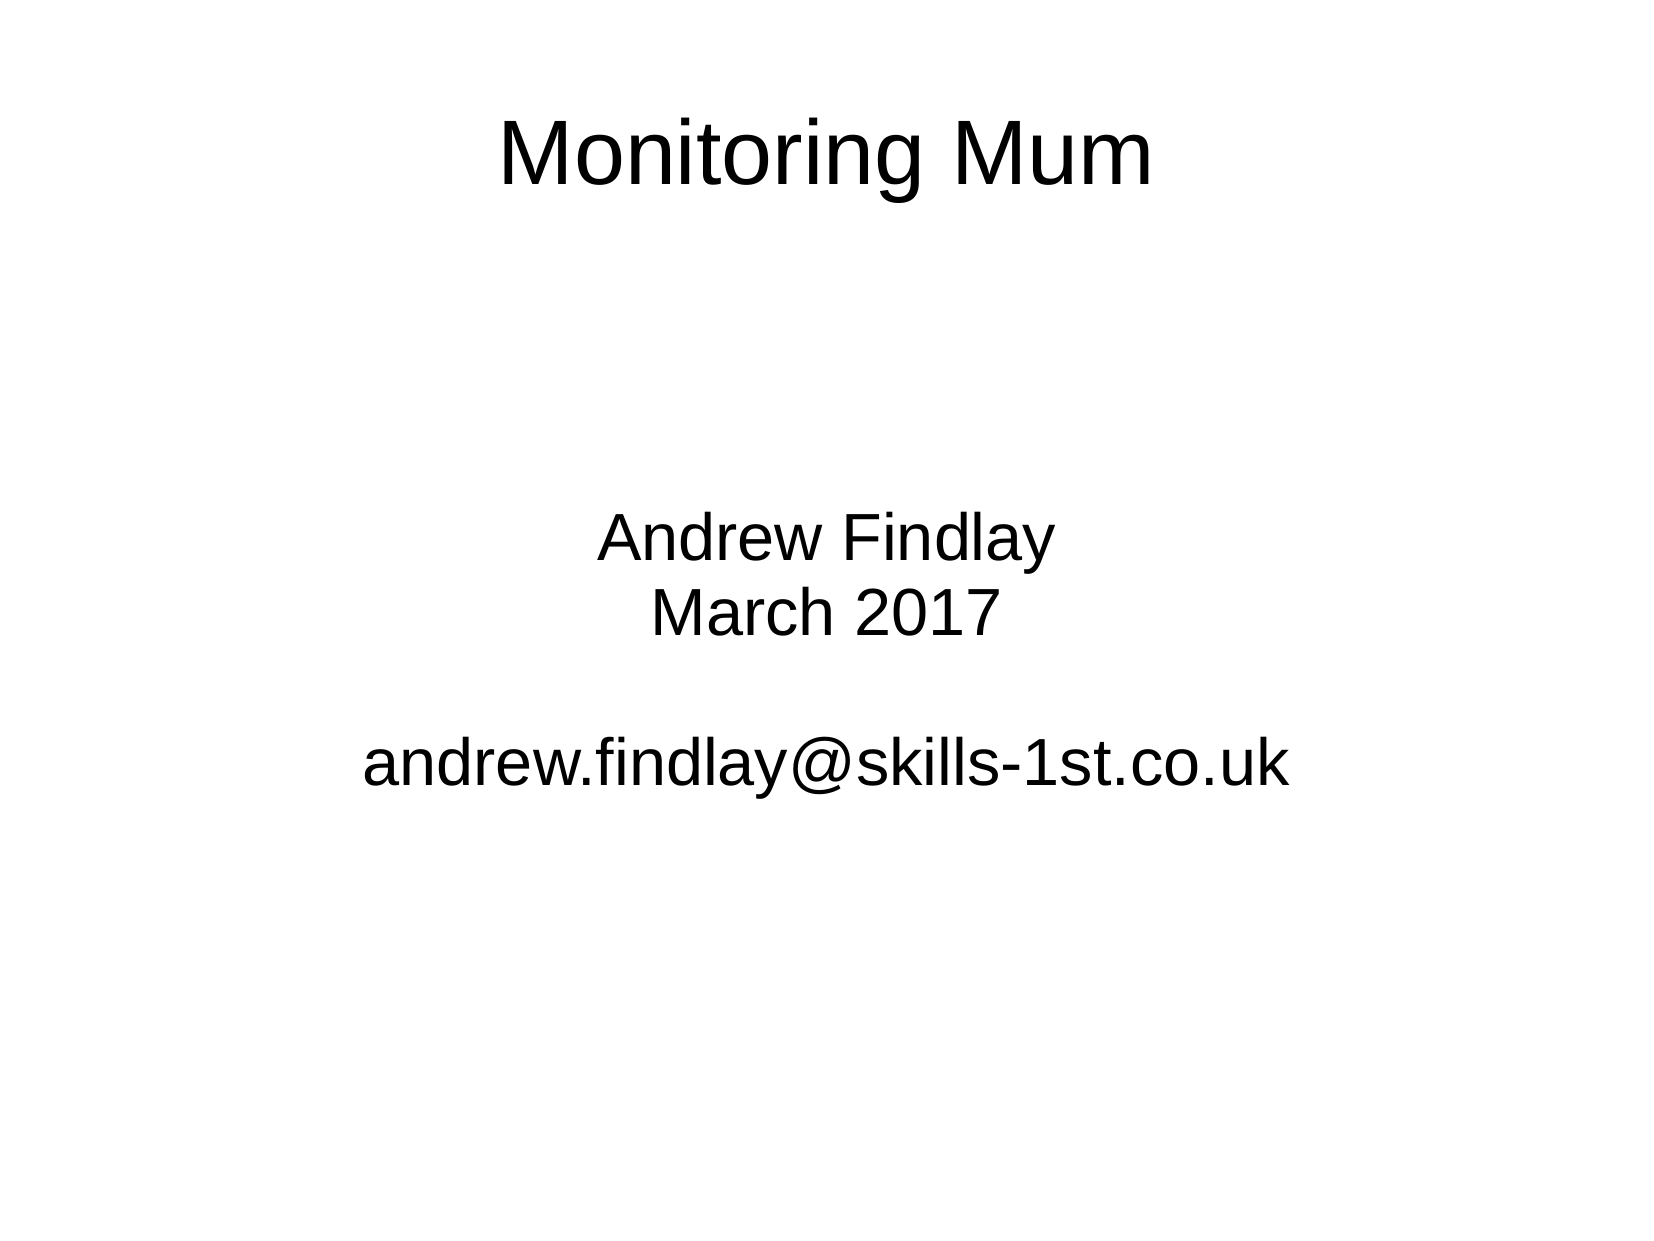

# Monitoring Mum
Andrew Findlay
March 2017
andrew.findlay@skills-1st.co.uk